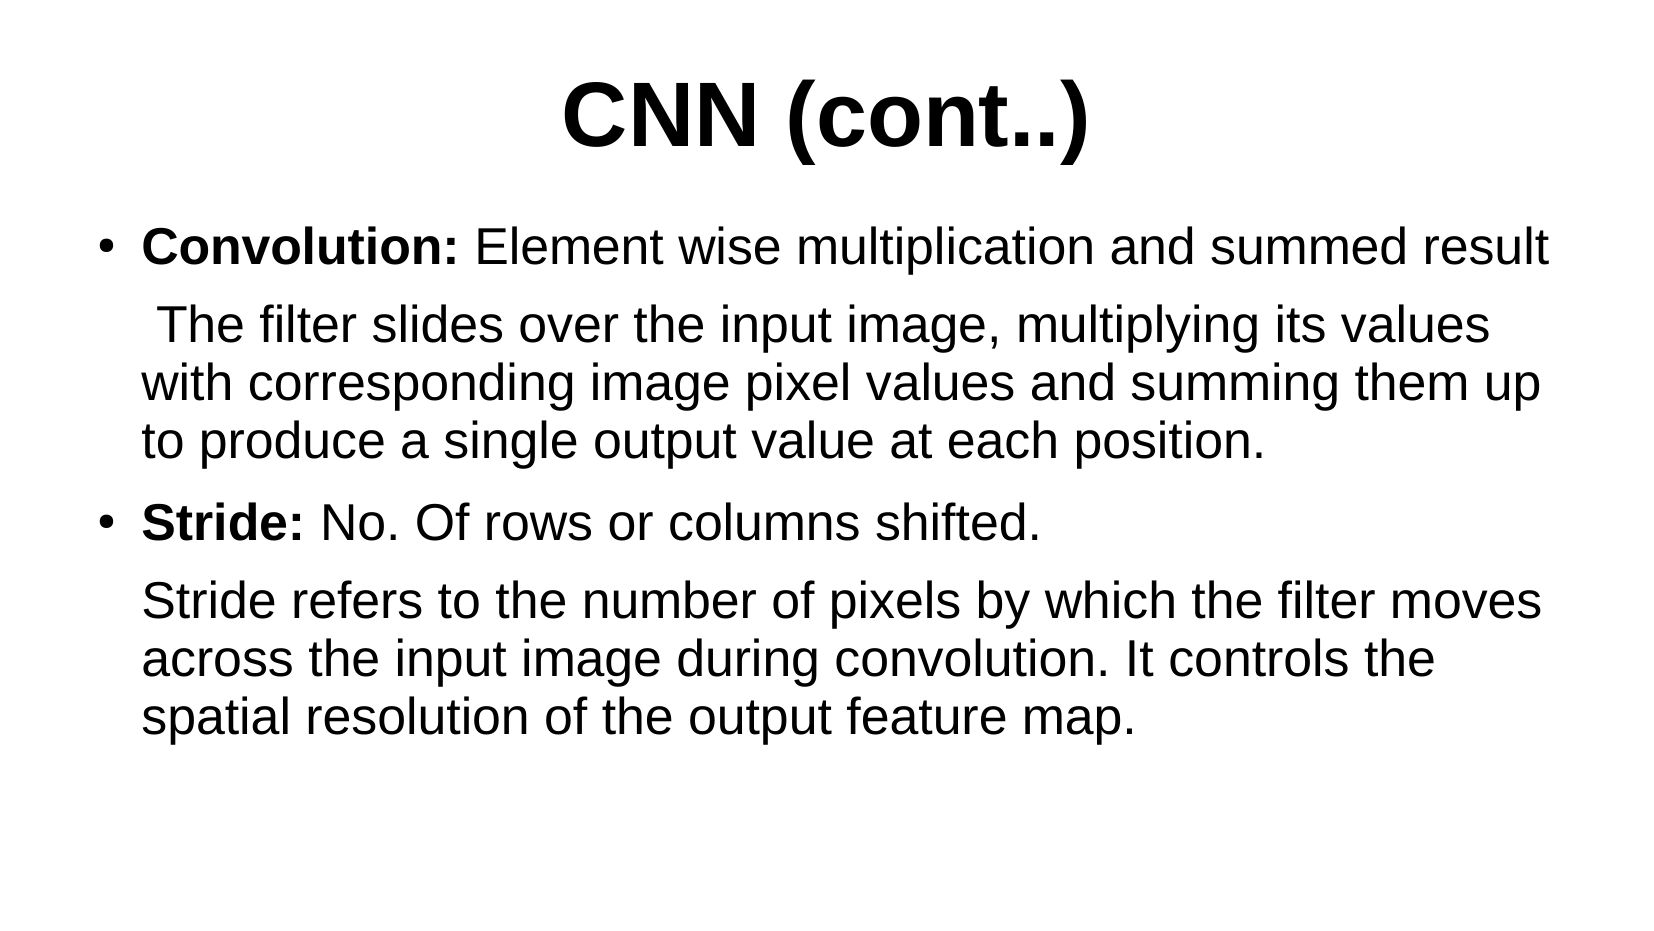

# CNN (cont..)
Convolution: Element wise multiplication and summed result
 The filter slides over the input image, multiplying its values with corresponding image pixel values and summing them up to produce a single output value at each position.
Stride: No. Of rows or columns shifted.
Stride refers to the number of pixels by which the filter moves across the input image during convolution. It controls the spatial resolution of the output feature map.